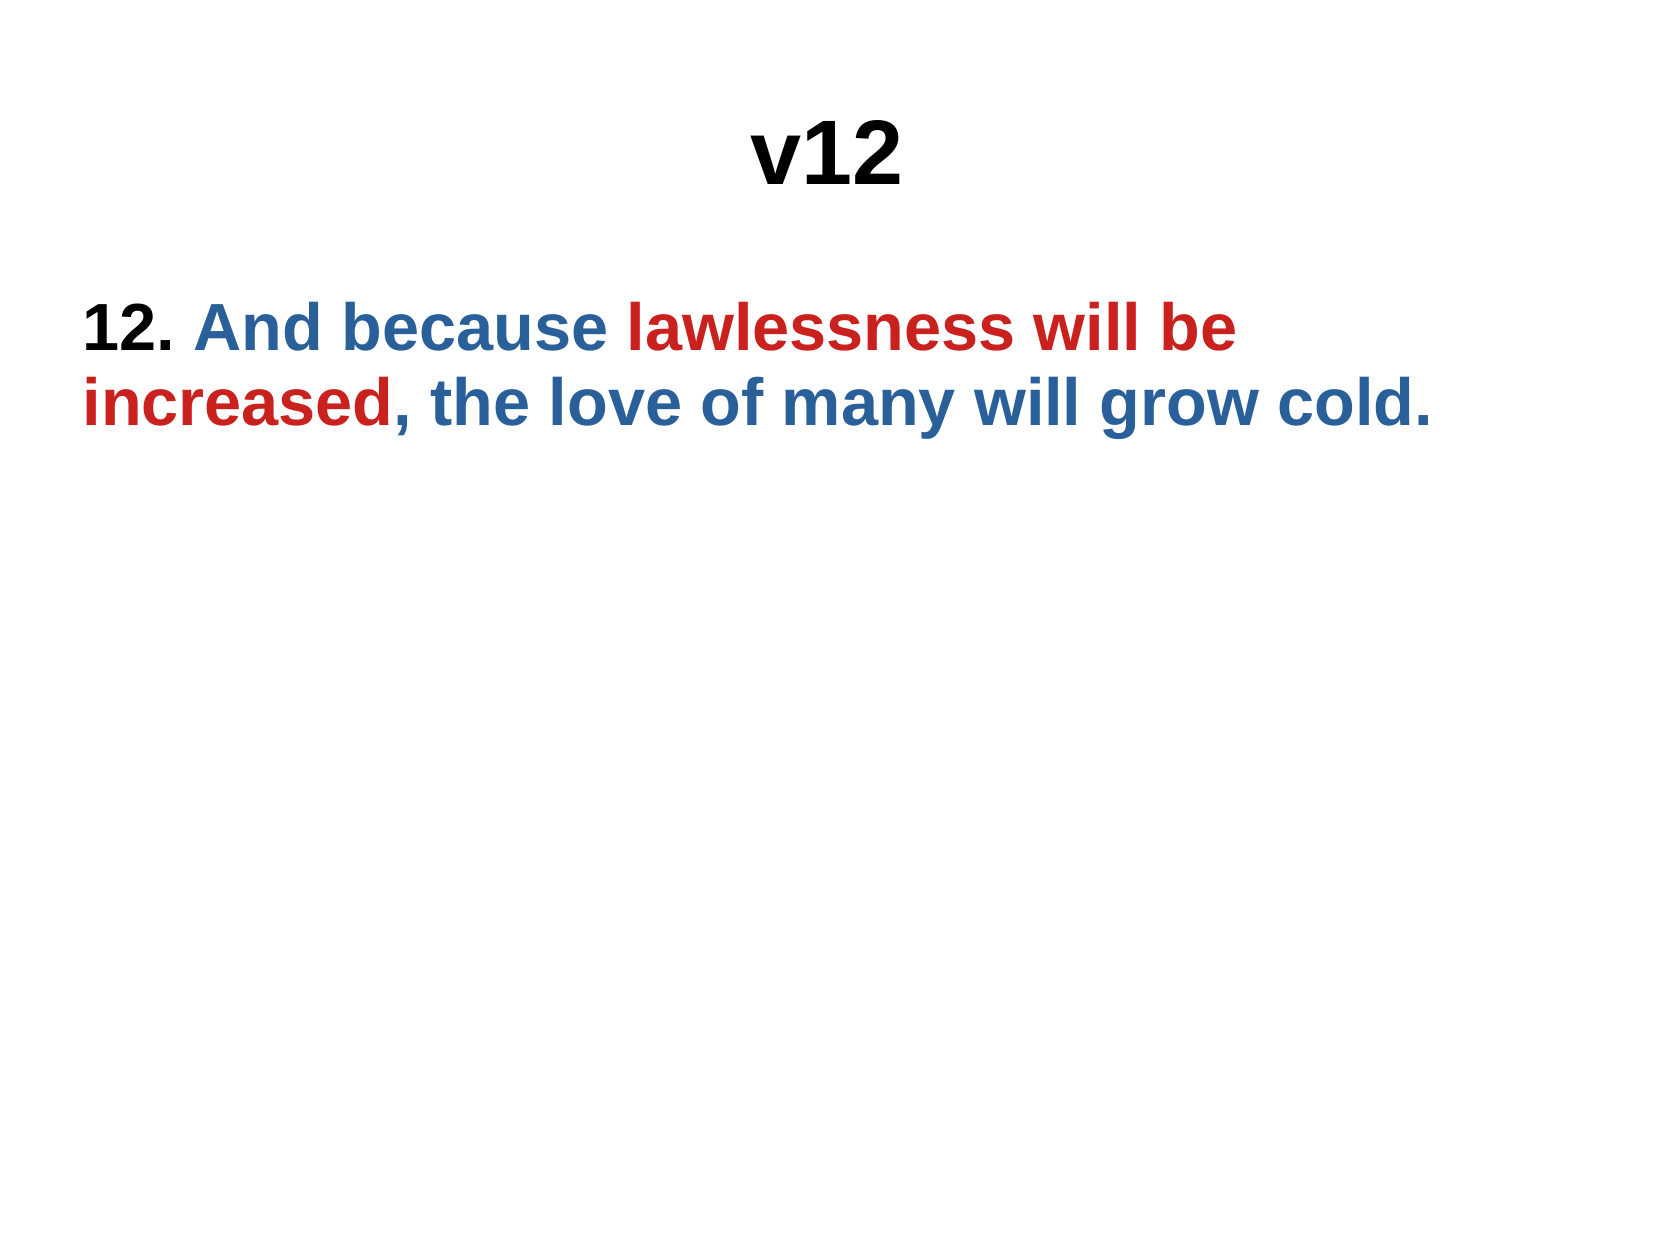

# v12
12. And because lawlessness will be increased, the love of many will grow cold.